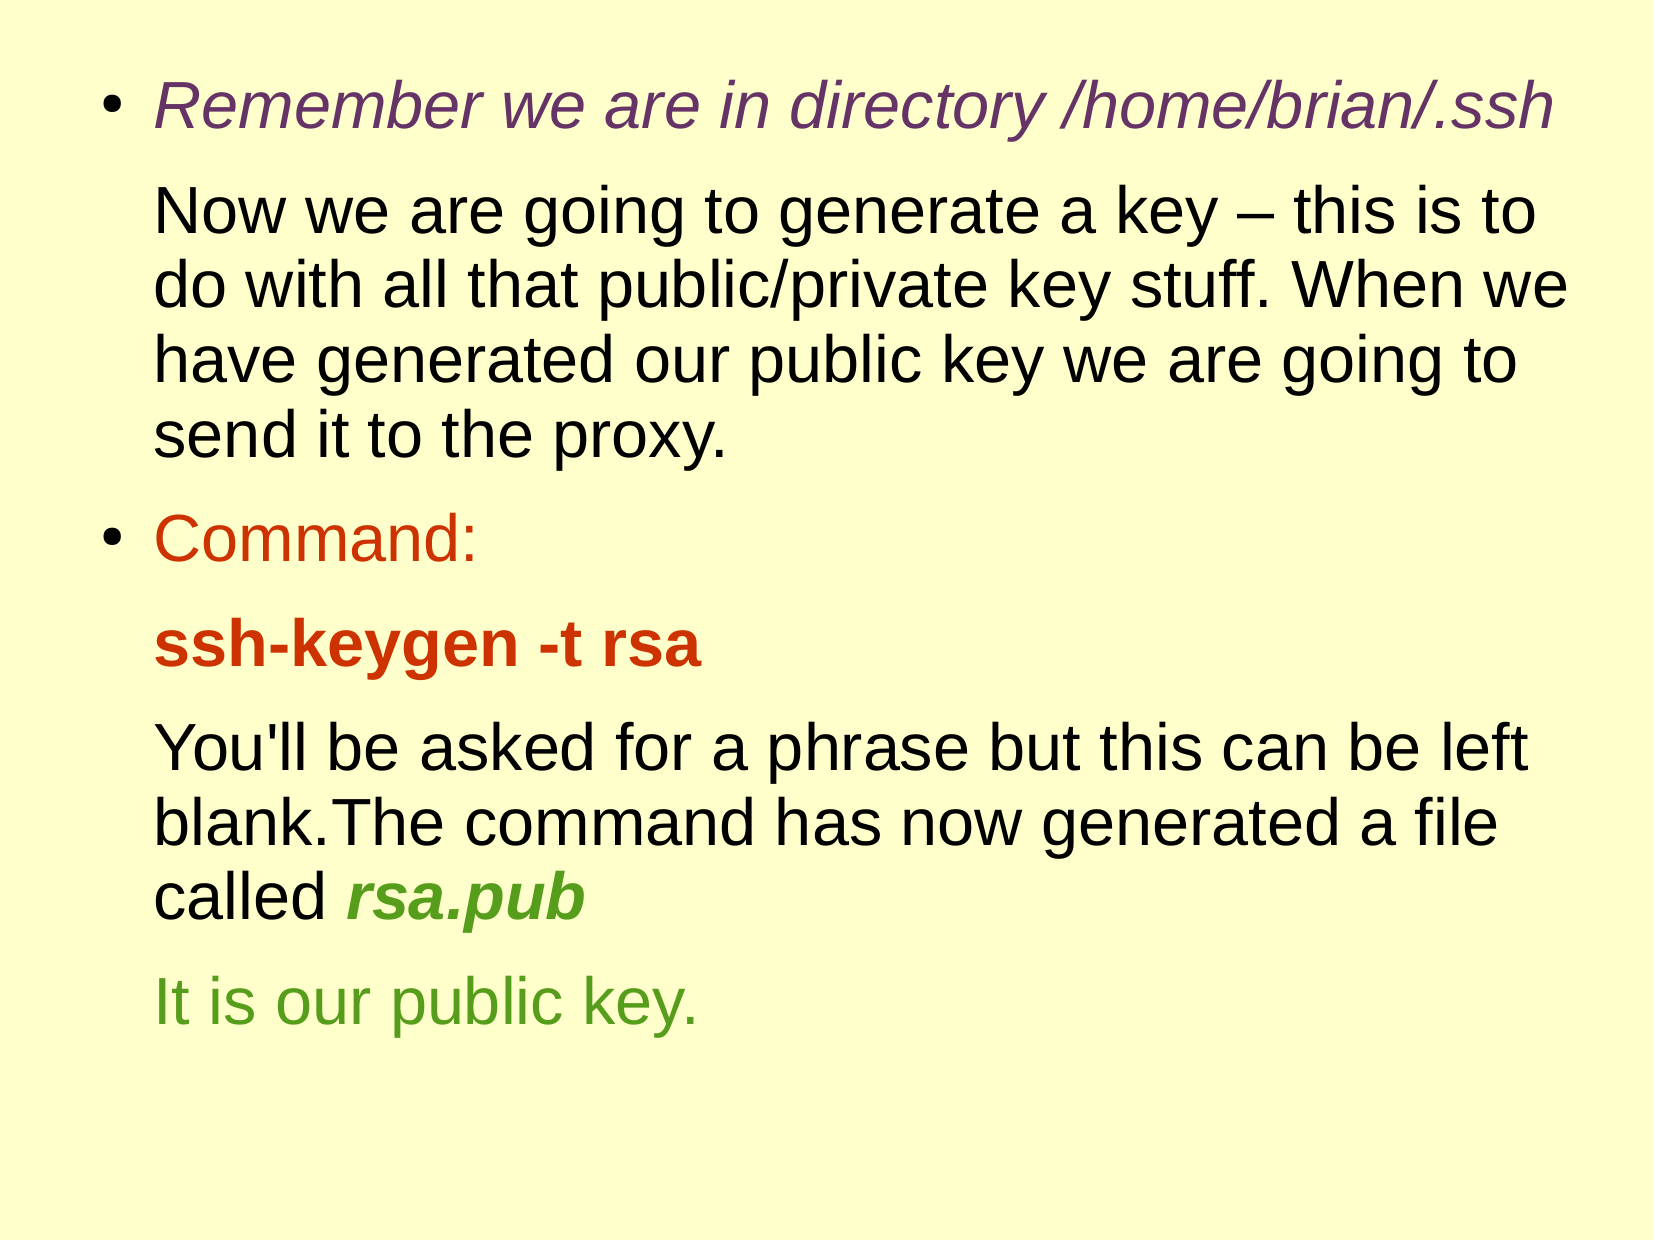

# Remember we are in directory /home/brian/.ssh
Now we are going to generate a key – this is to do with all that public/private key stuff. When we have generated our public key we are going to send it to the proxy.
Command:
ssh-keygen -t rsa
You'll be asked for a phrase but this can be left blank.The command has now generated a file called rsa.pub
It is our public key.